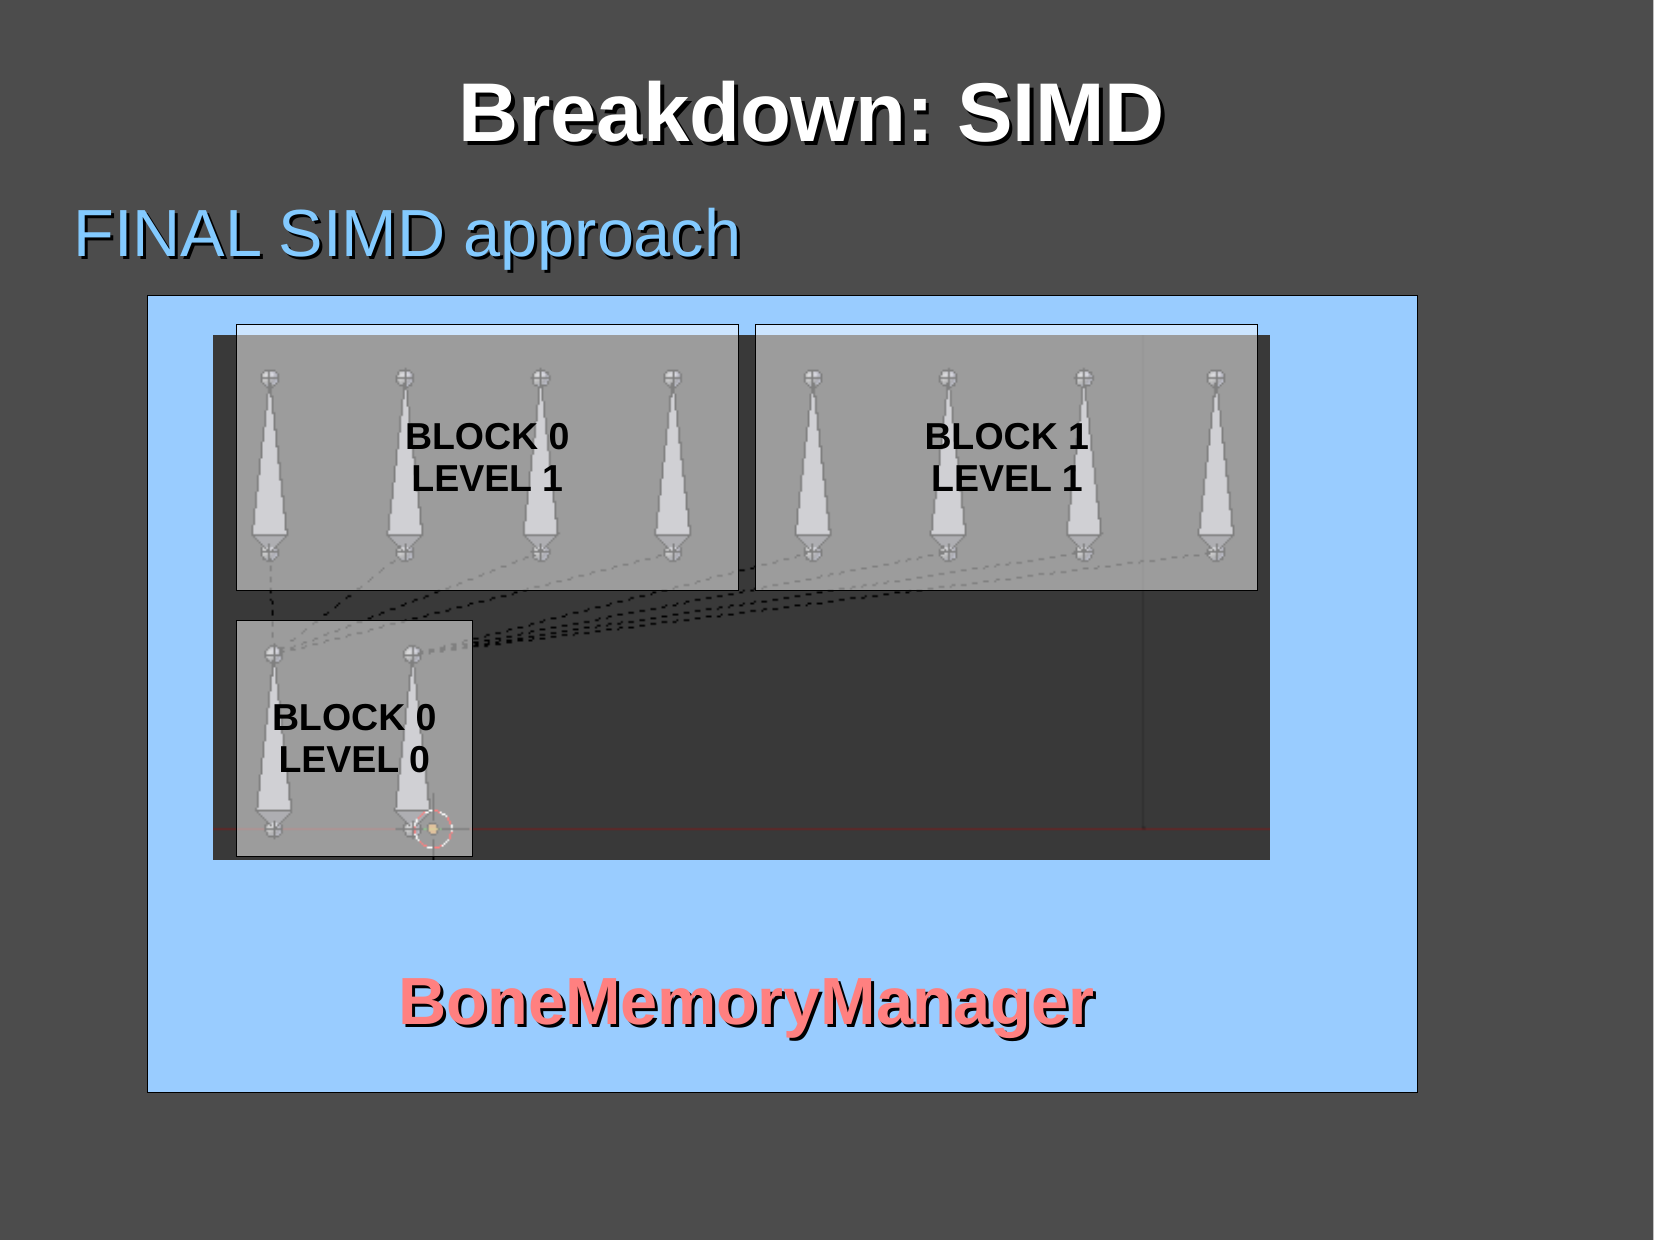

Breakdown: SIMD
FINAL SIMD approach
BLOCK 0
LEVEL 1
BLOCK 1
LEVEL 1
BLOCK 0
LEVEL 0
BoneMemoryManager